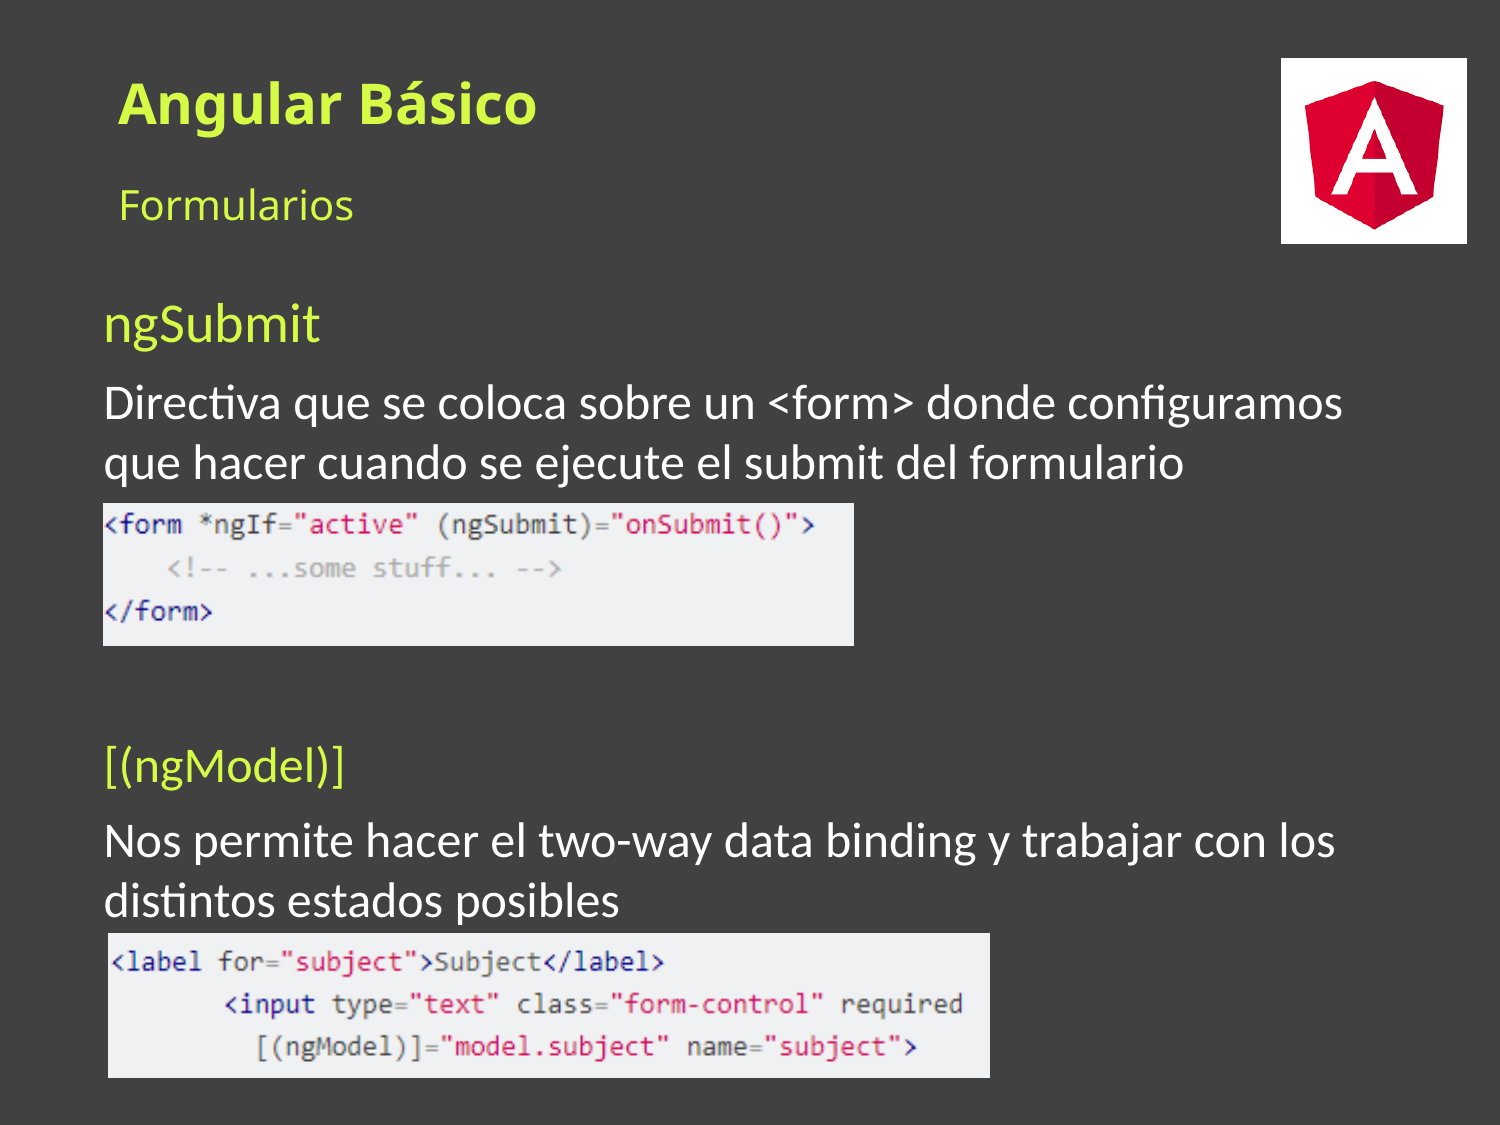

# Angular Básico
Formularios
ngSubmit
Directiva que se coloca sobre un <form> donde configuramos que hacer cuando se ejecute el submit del formulario
[(ngModel)]
Nos permite hacer el two-way data binding y trabajar con los distintos estados posibles